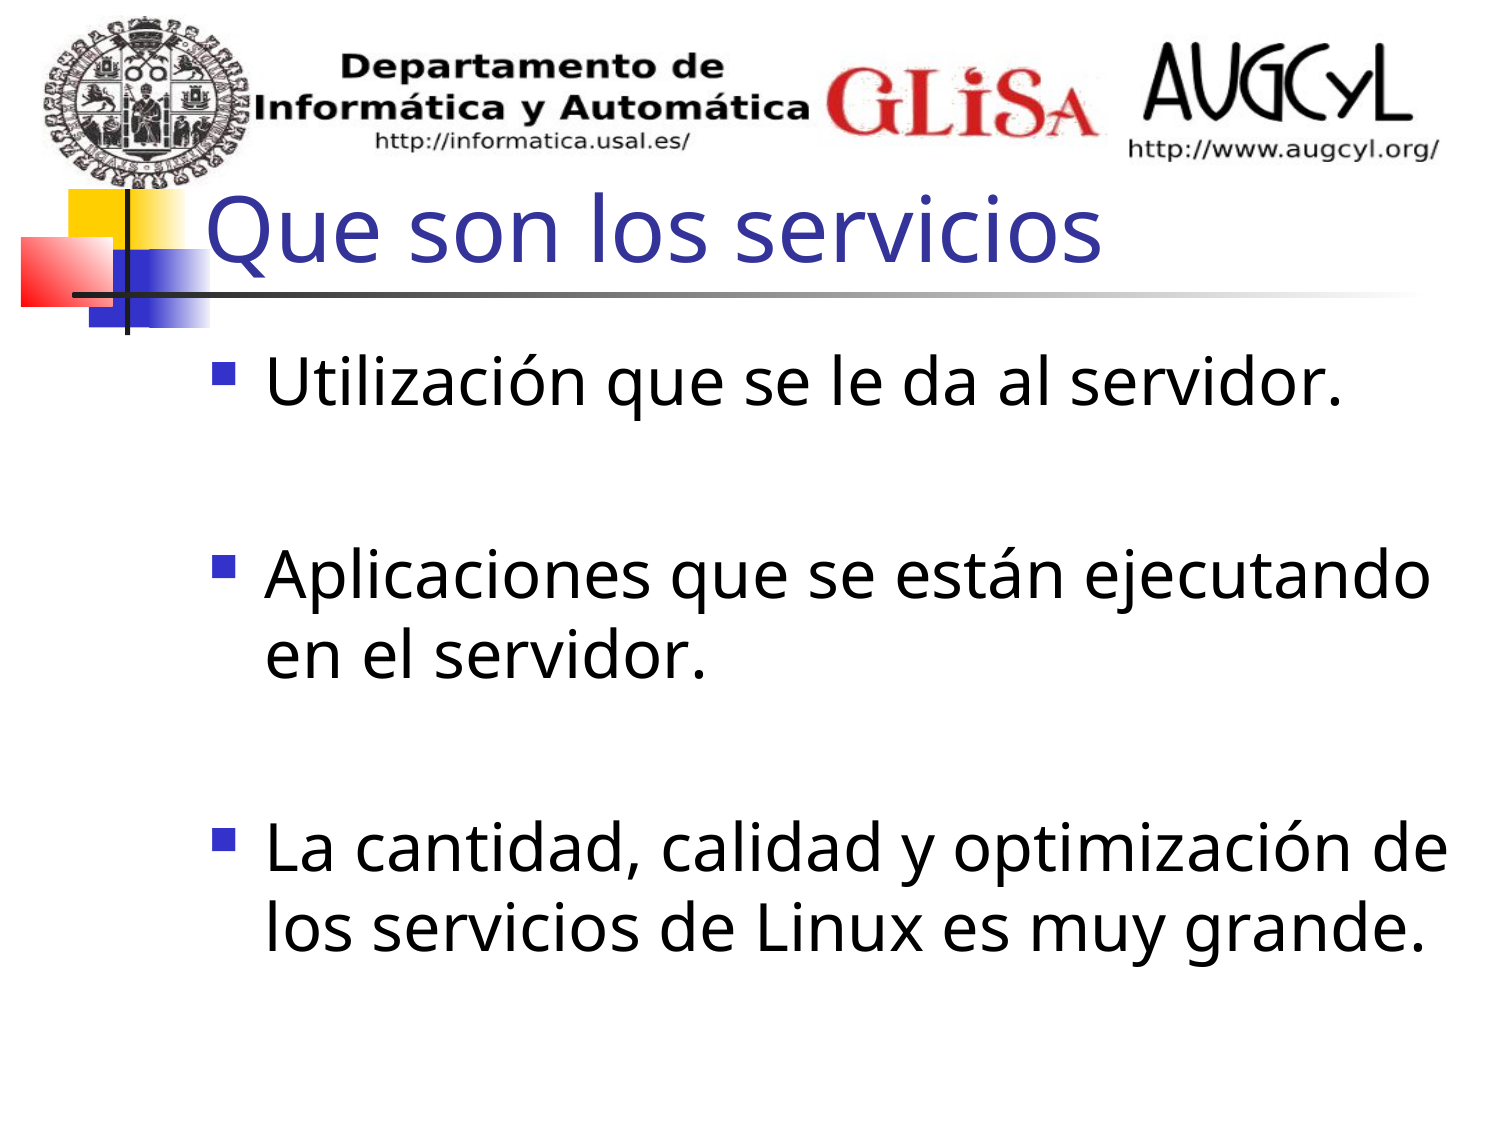

# Que son los servicios
Utilización que se le da al servidor.
Aplicaciones que se están ejecutando en el servidor.
La cantidad, calidad y optimización de los servicios de Linux es muy grande.